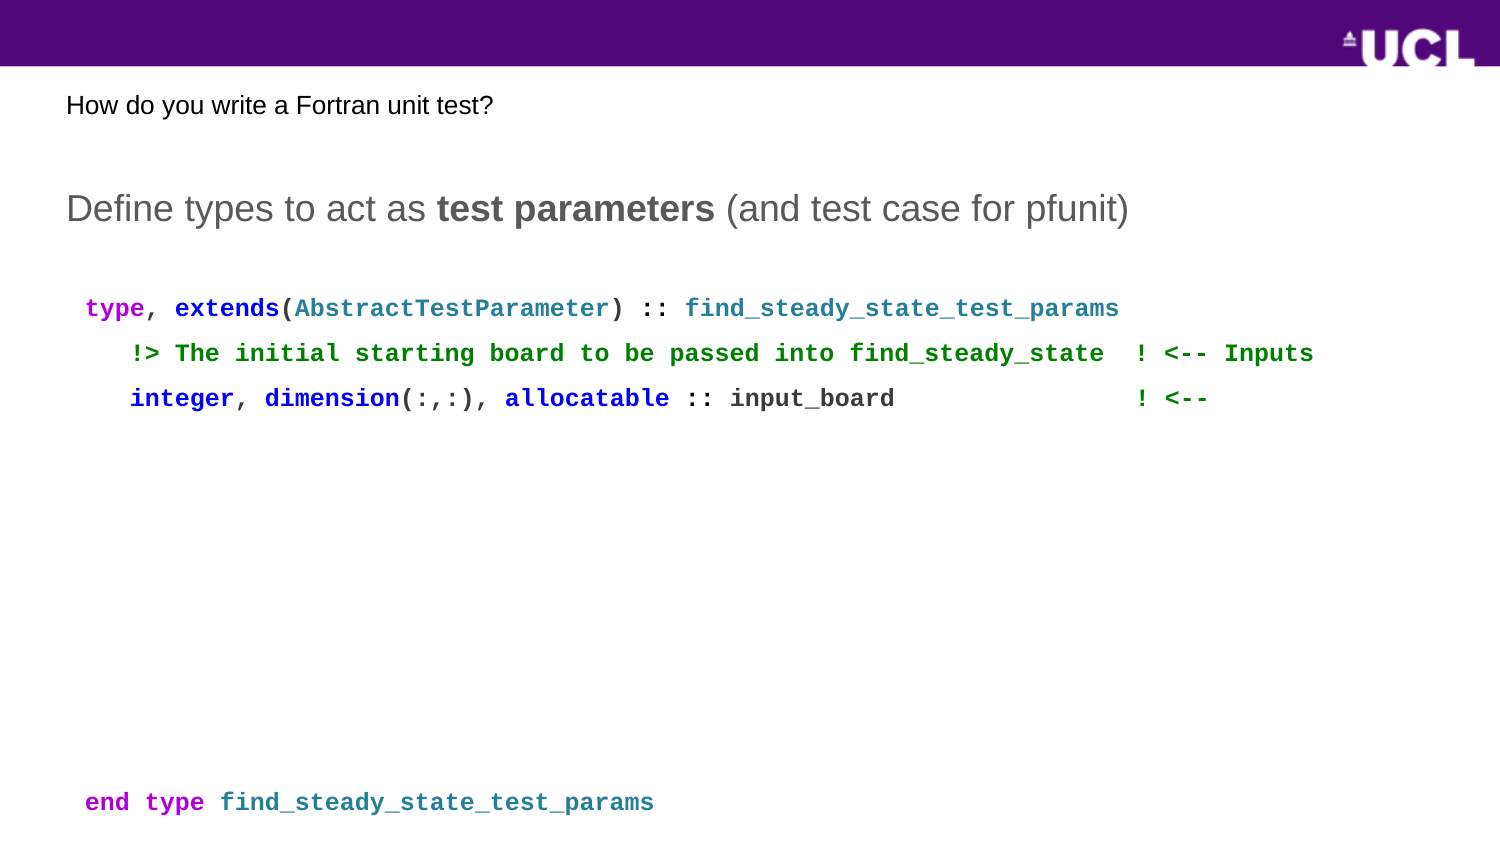

# How do you write a Fortran unit test?
Define types to act as test parameters (and test case for pfunit)
type, extends(AbstractTestParameter) :: find_steady_state_test_params
 !> The initial starting board to be passed into find_steady_state ! <-- Inputs
 integer, dimension(:,:), allocatable :: input_board ! <--
end type find_steady_state_test_params